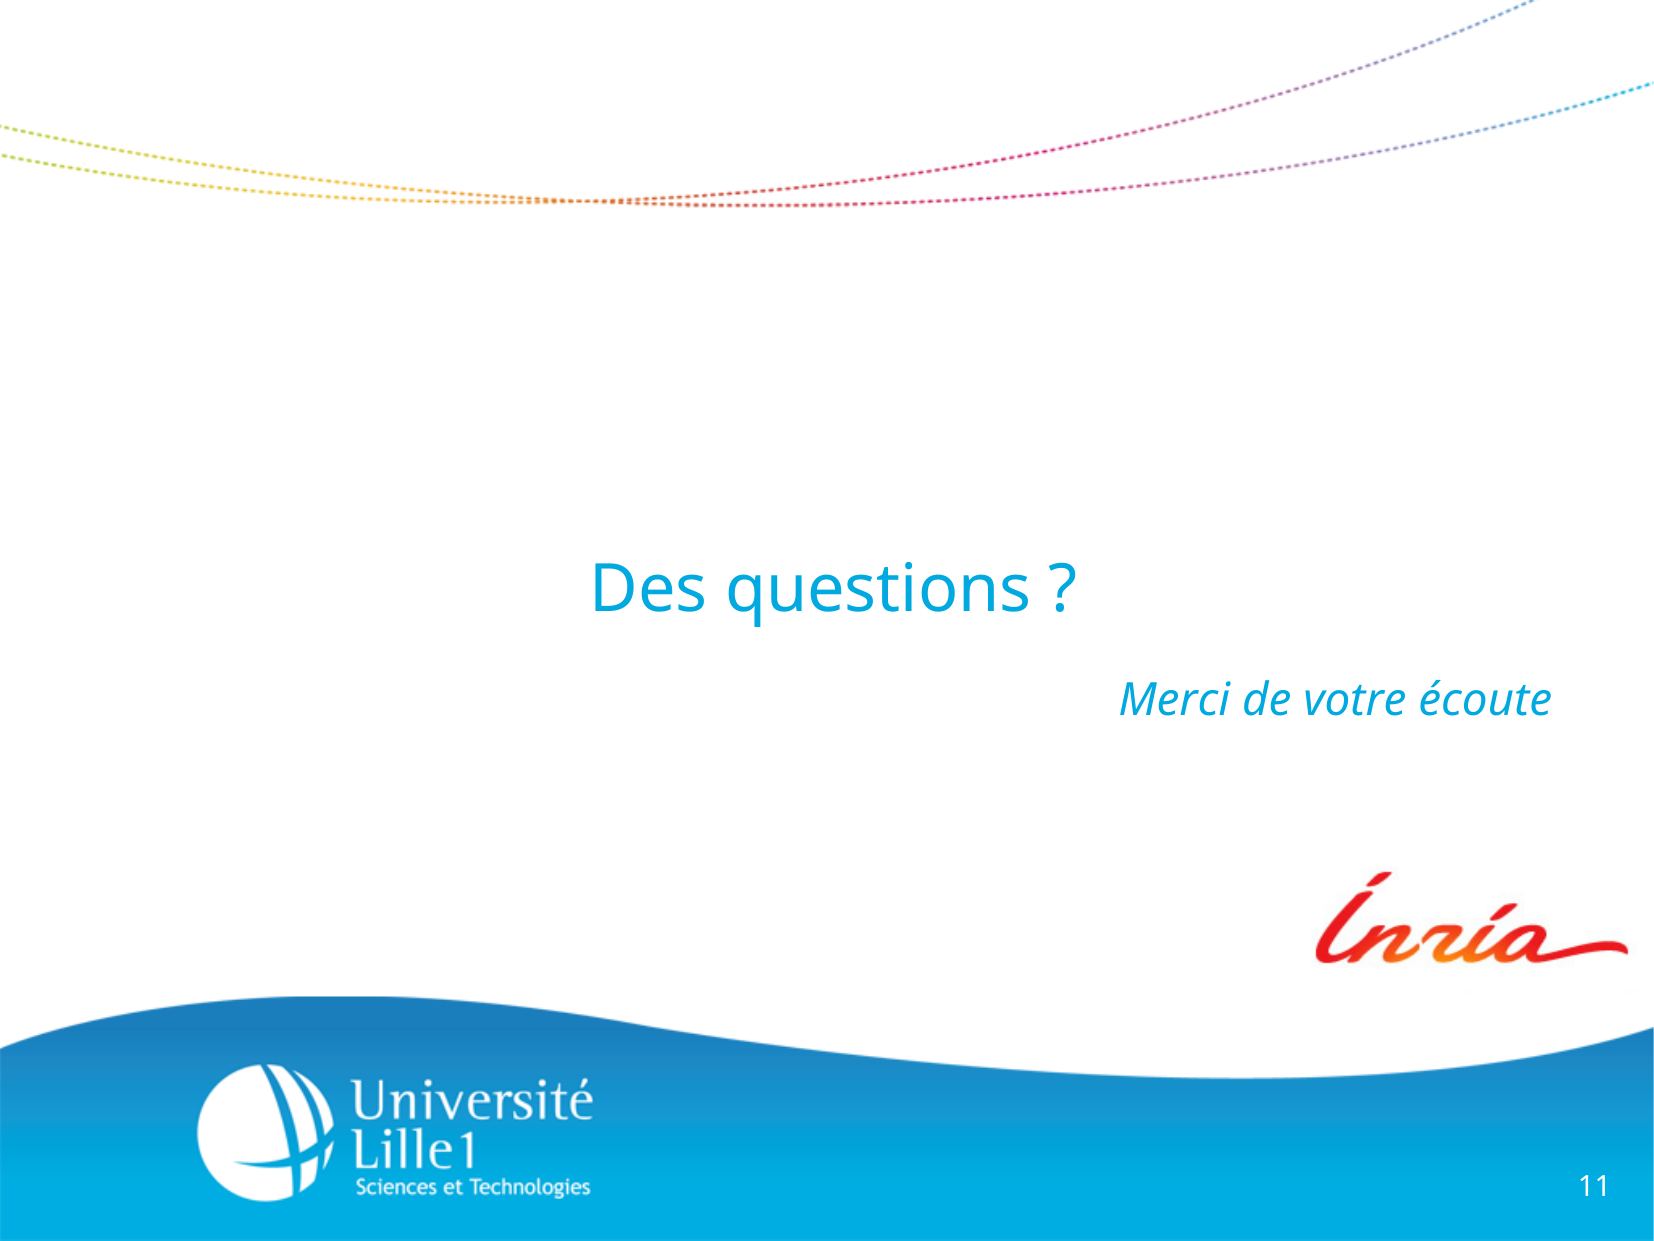

#
Des questions ?
Merci de votre écoute
11